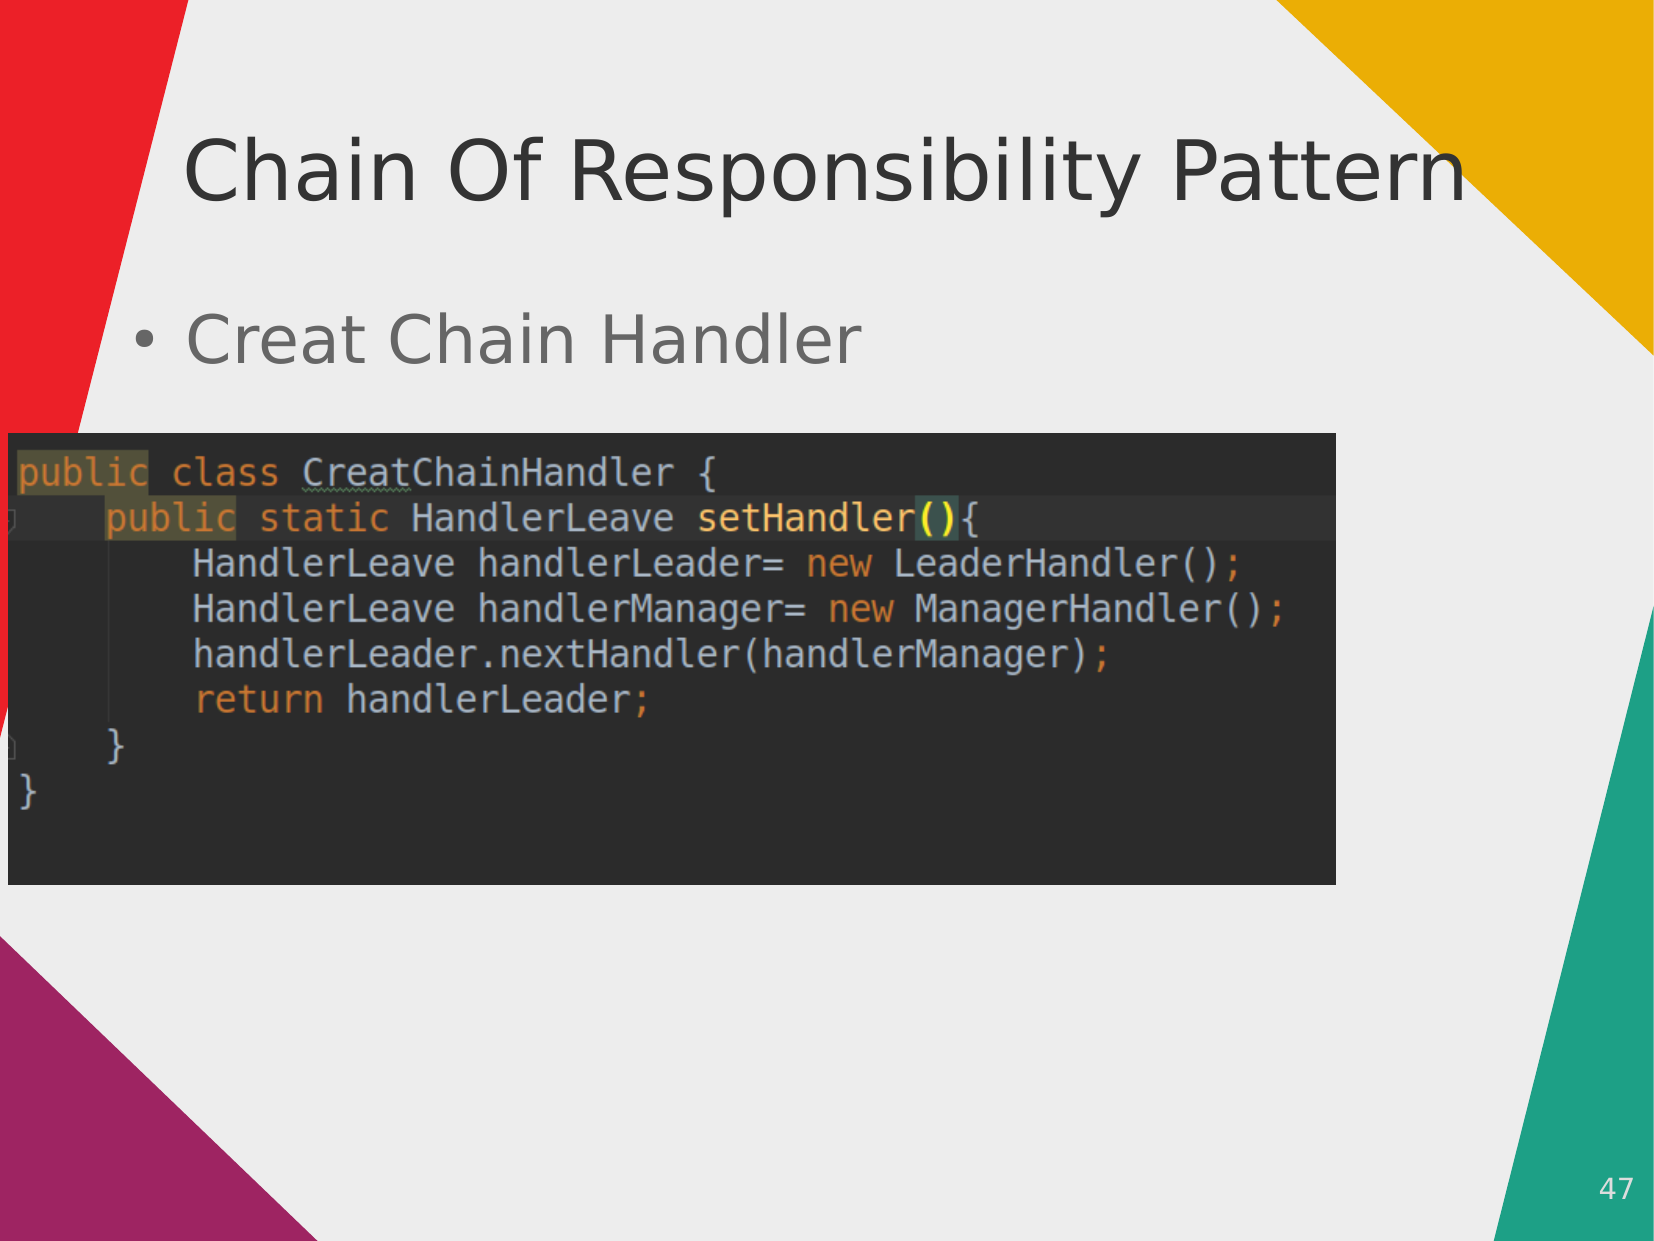

# Chain Of Responsibility Pattern
Creat Chain Handler
47